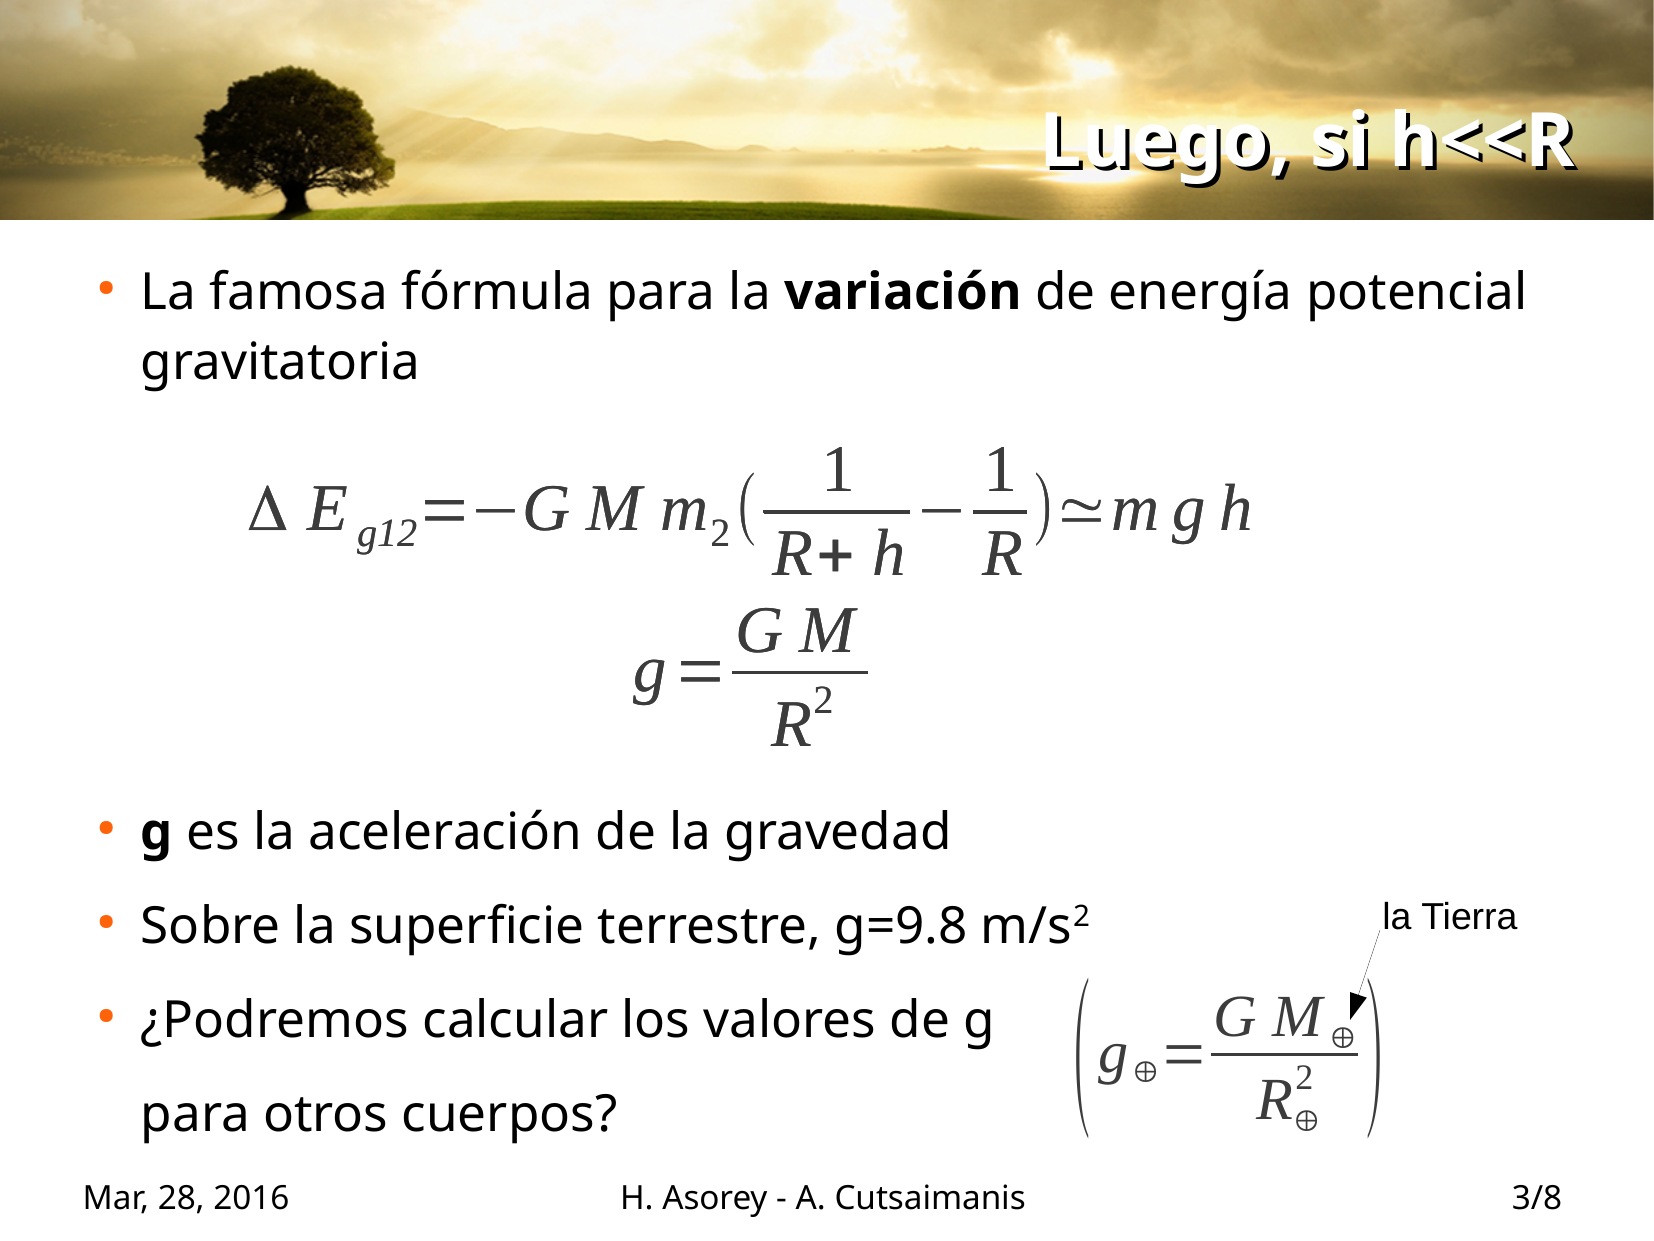

# Luego, si h<<R
La famosa fórmula para la variación de energía potencial gravitatoria
g es la aceleración de la gravedad
Sobre la superficie terrestre, g=9.8 m/s2
¿Podremos calcular los valores de g
para otros cuerpos?
la Tierra
Mar, 28, 2016
H. Asorey - A. Cutsaimanis
3